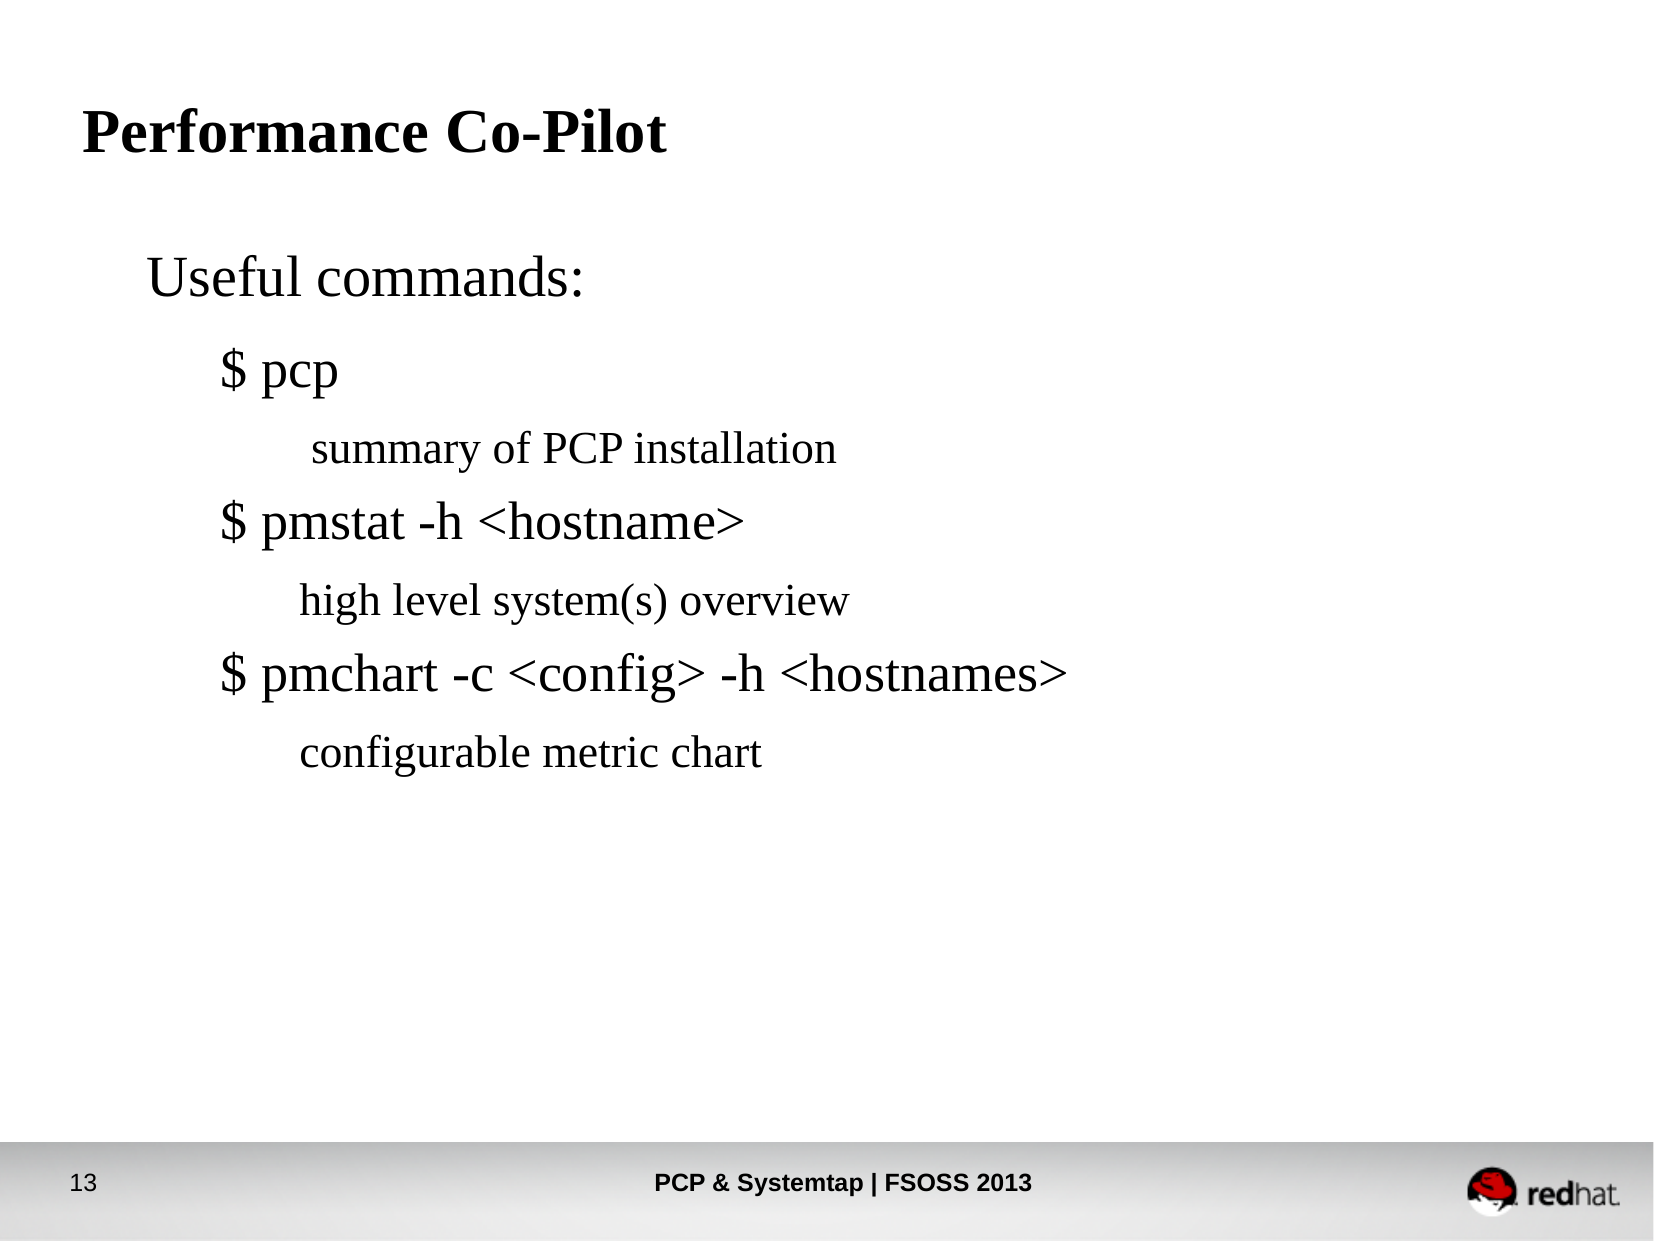

# Performance Co-Pilot
Useful commands:
$ pcp
 summary of PCP installation
$ pmstat -h <hostname>
high level system(s) overview
$ pmchart -c <config> -h <hostnames>
configurable metric chart